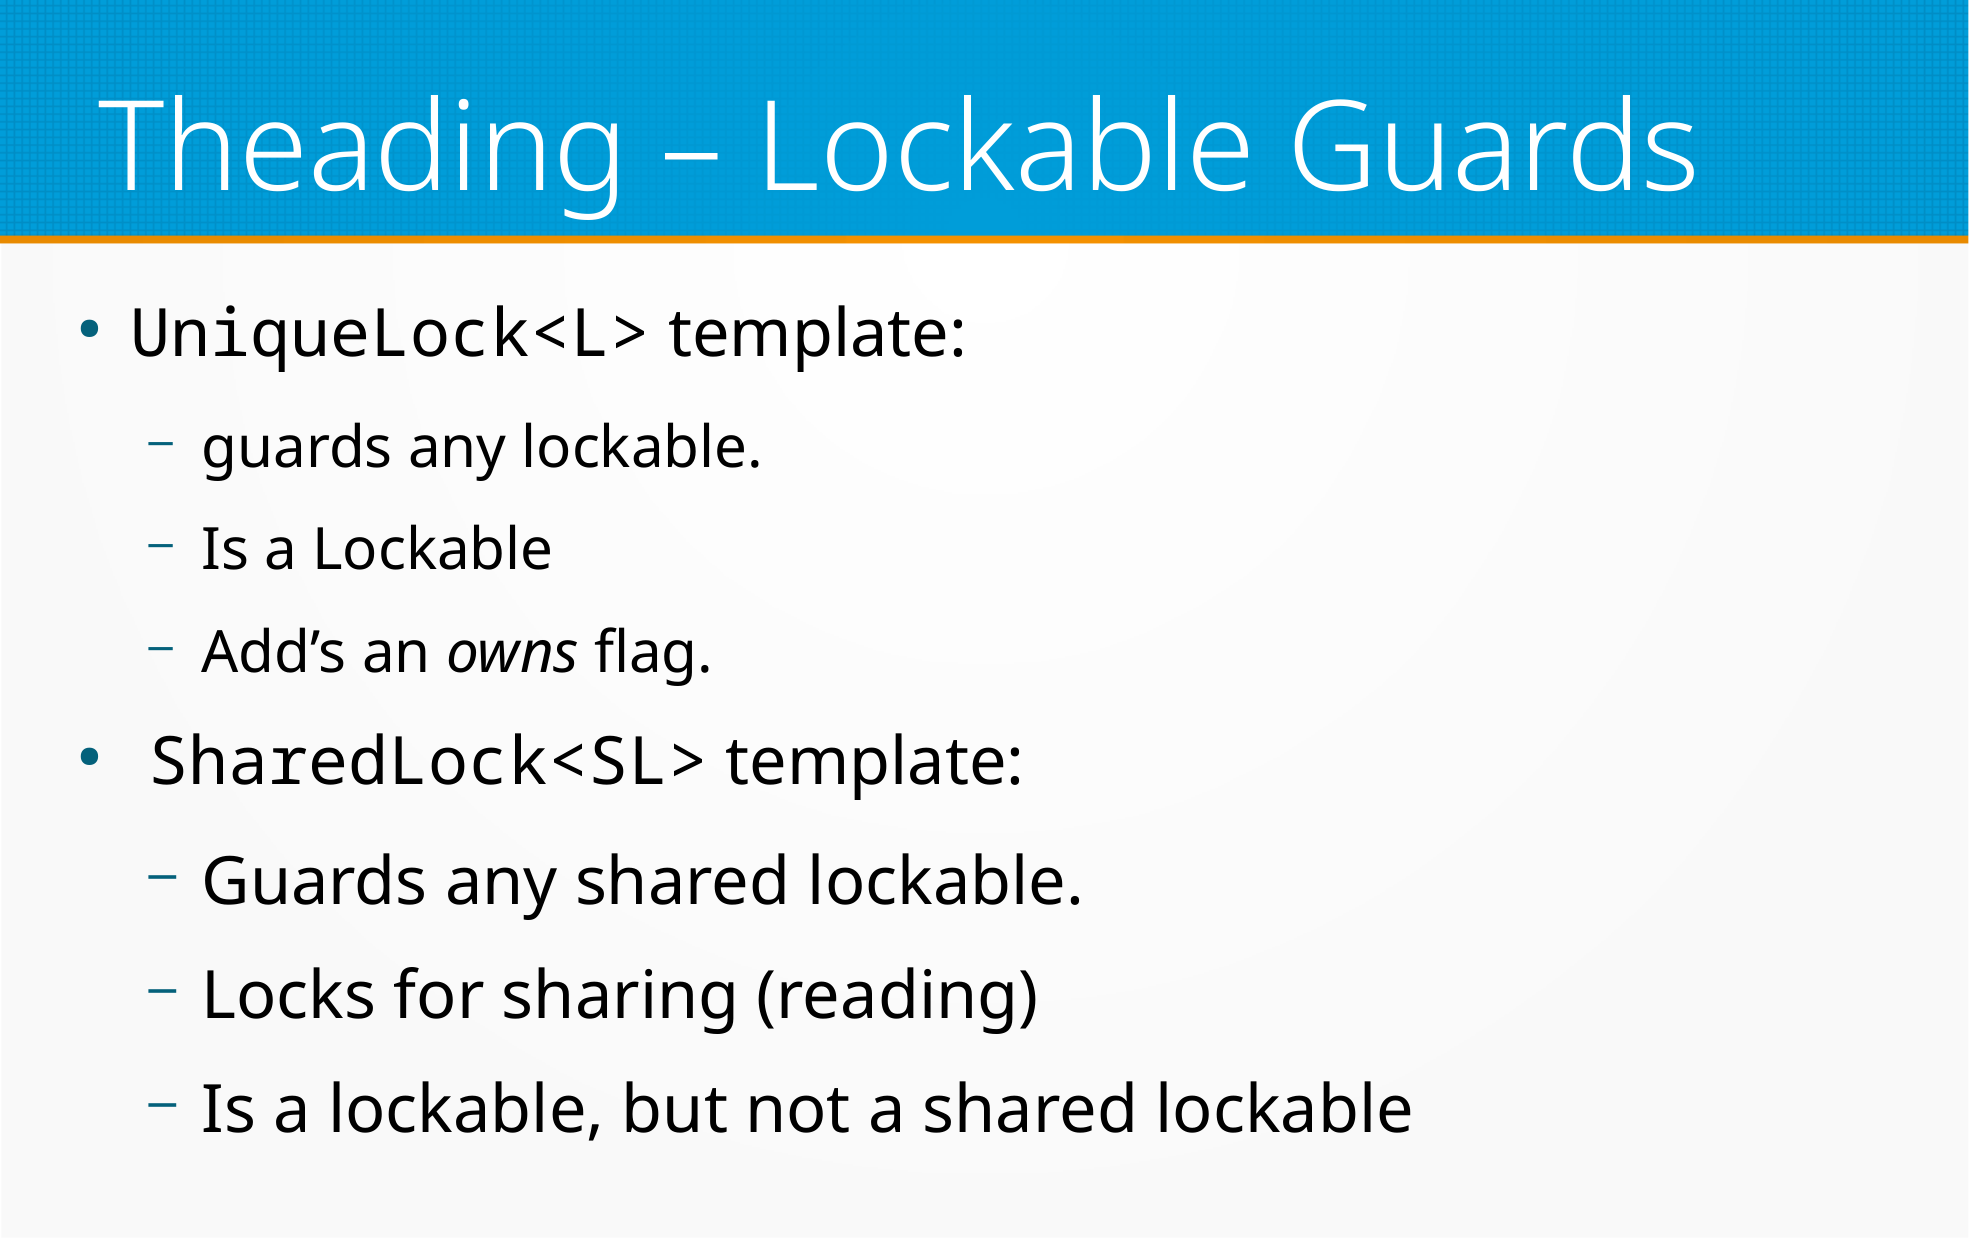

# Theading – Lockable Guards
UniqueLock<L> template:
guards any lockable.
Is a Lockable
Add’s an owns flag.
 SharedLock<SL> template:
Guards any shared lockable.
Locks for sharing (reading)
Is a lockable, but not a shared lockable